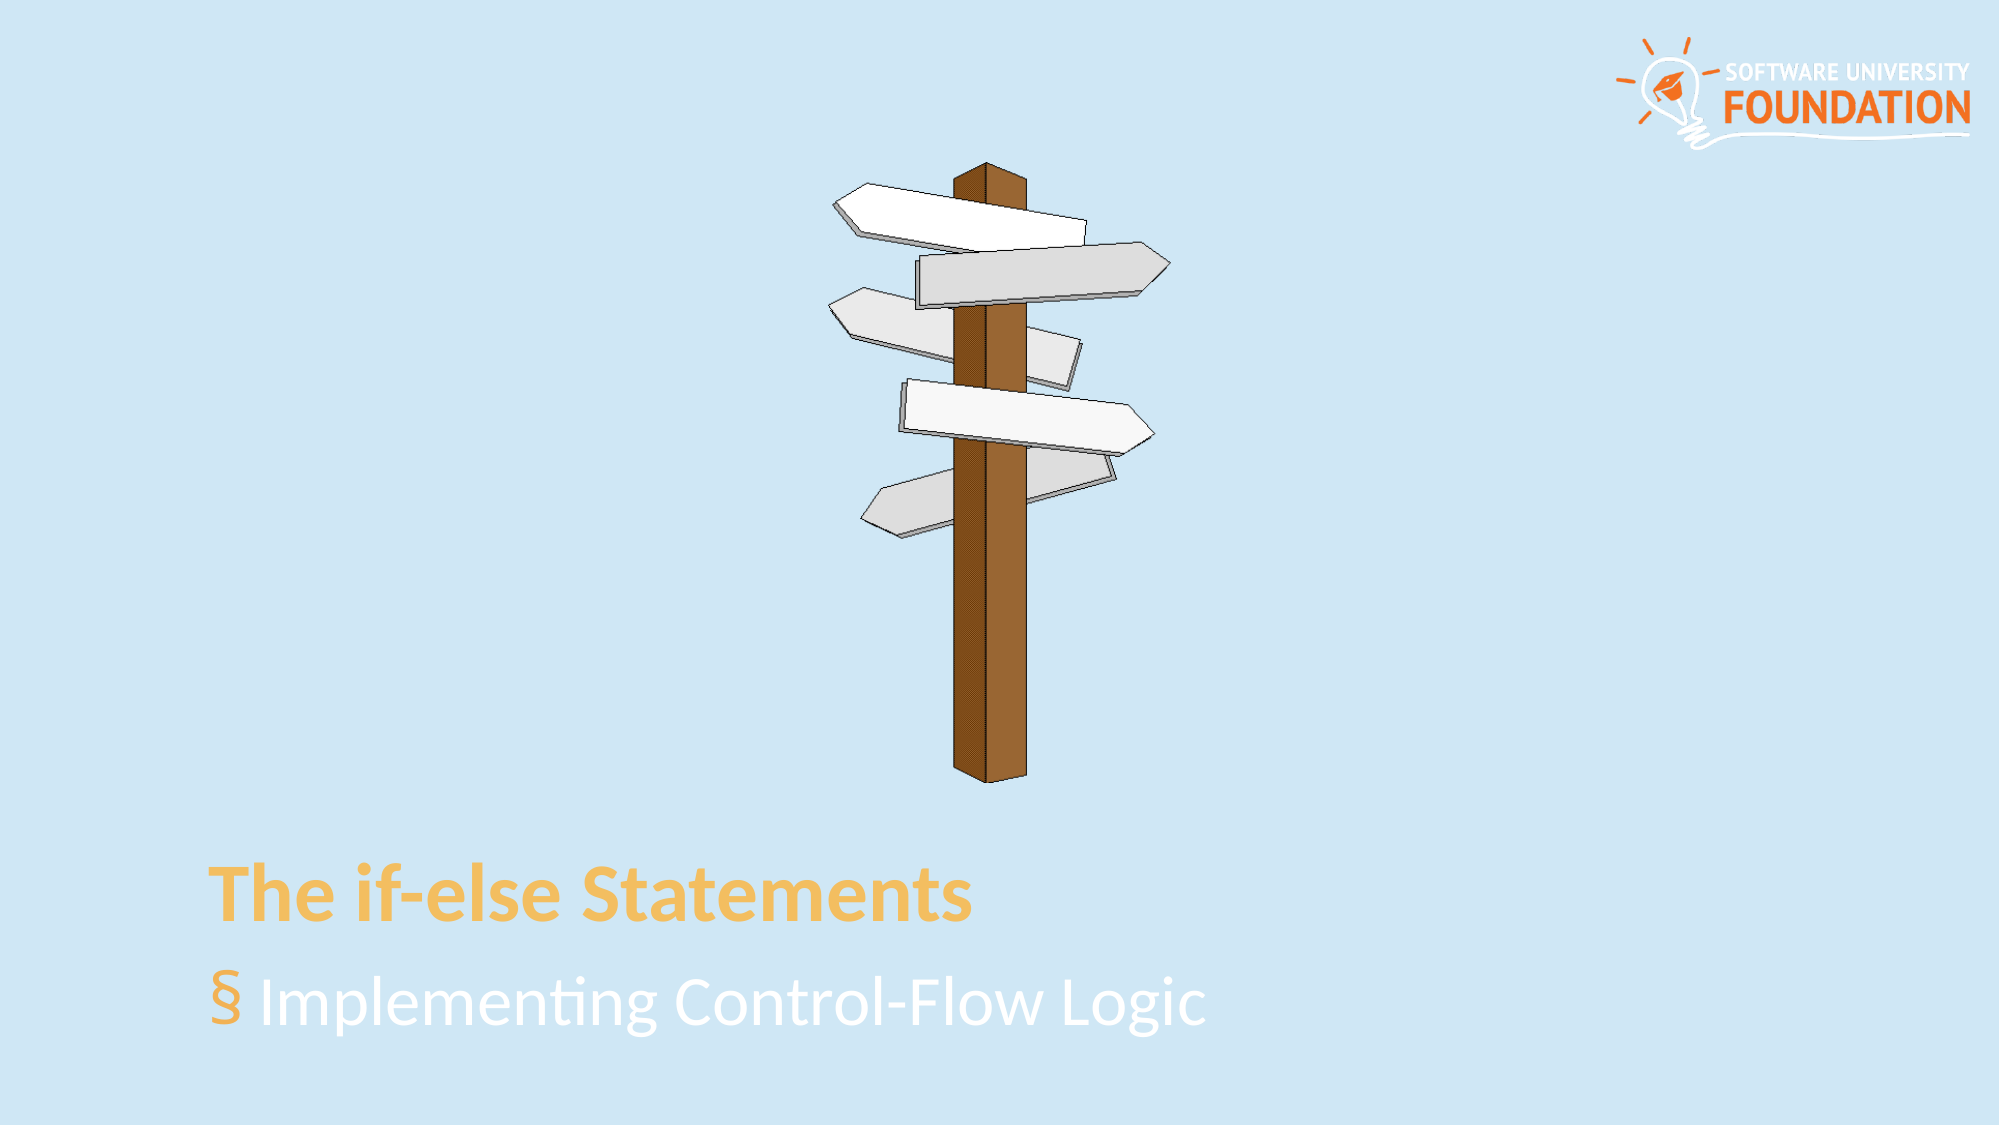

# The if-else Statements
Implementing Control-Flow Logic